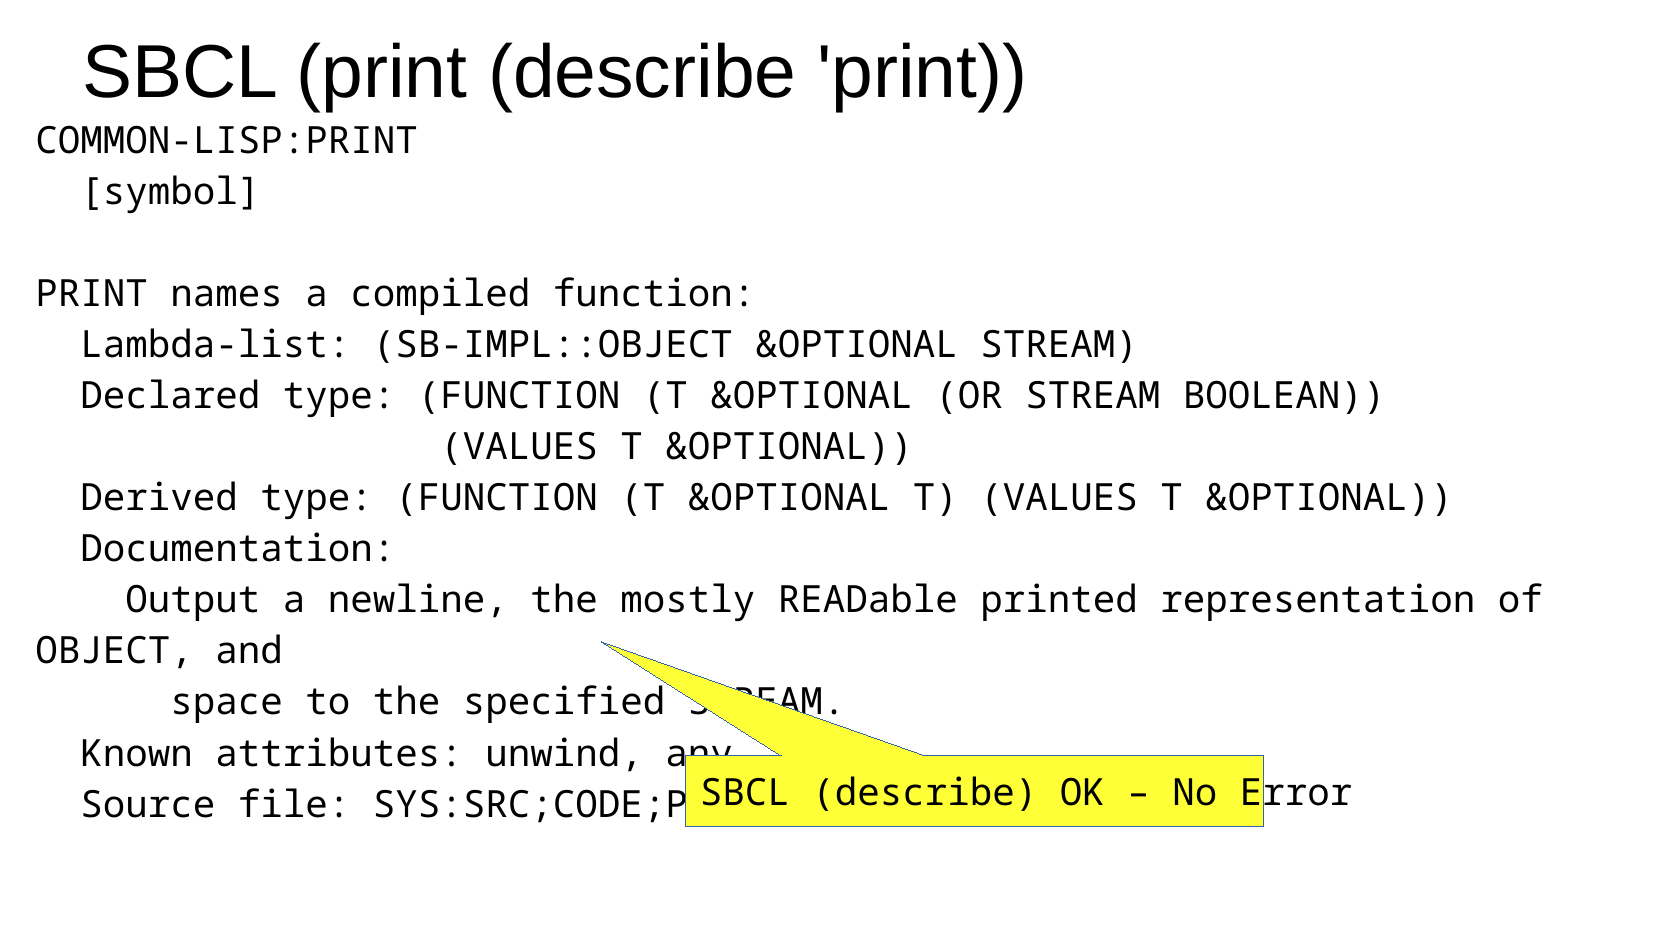

# SBCL (print (describe 'print))
COMMON-LISP:PRINT
 [symbol]
PRINT names a compiled function:
 Lambda-list: (SB-IMPL::OBJECT &OPTIONAL STREAM)
 Declared type: (FUNCTION (T &OPTIONAL (OR STREAM BOOLEAN))
 (VALUES T &OPTIONAL))
 Derived type: (FUNCTION (T &OPTIONAL T) (VALUES T &OPTIONAL))
 Documentation:
 Output a newline, the mostly READable printed representation of OBJECT, and
 space to the specified STREAM.
 Known attributes: unwind, any
 Source file: SYS:SRC;CODE;PRINT.LISP
SBCL (describe) OK – No Error